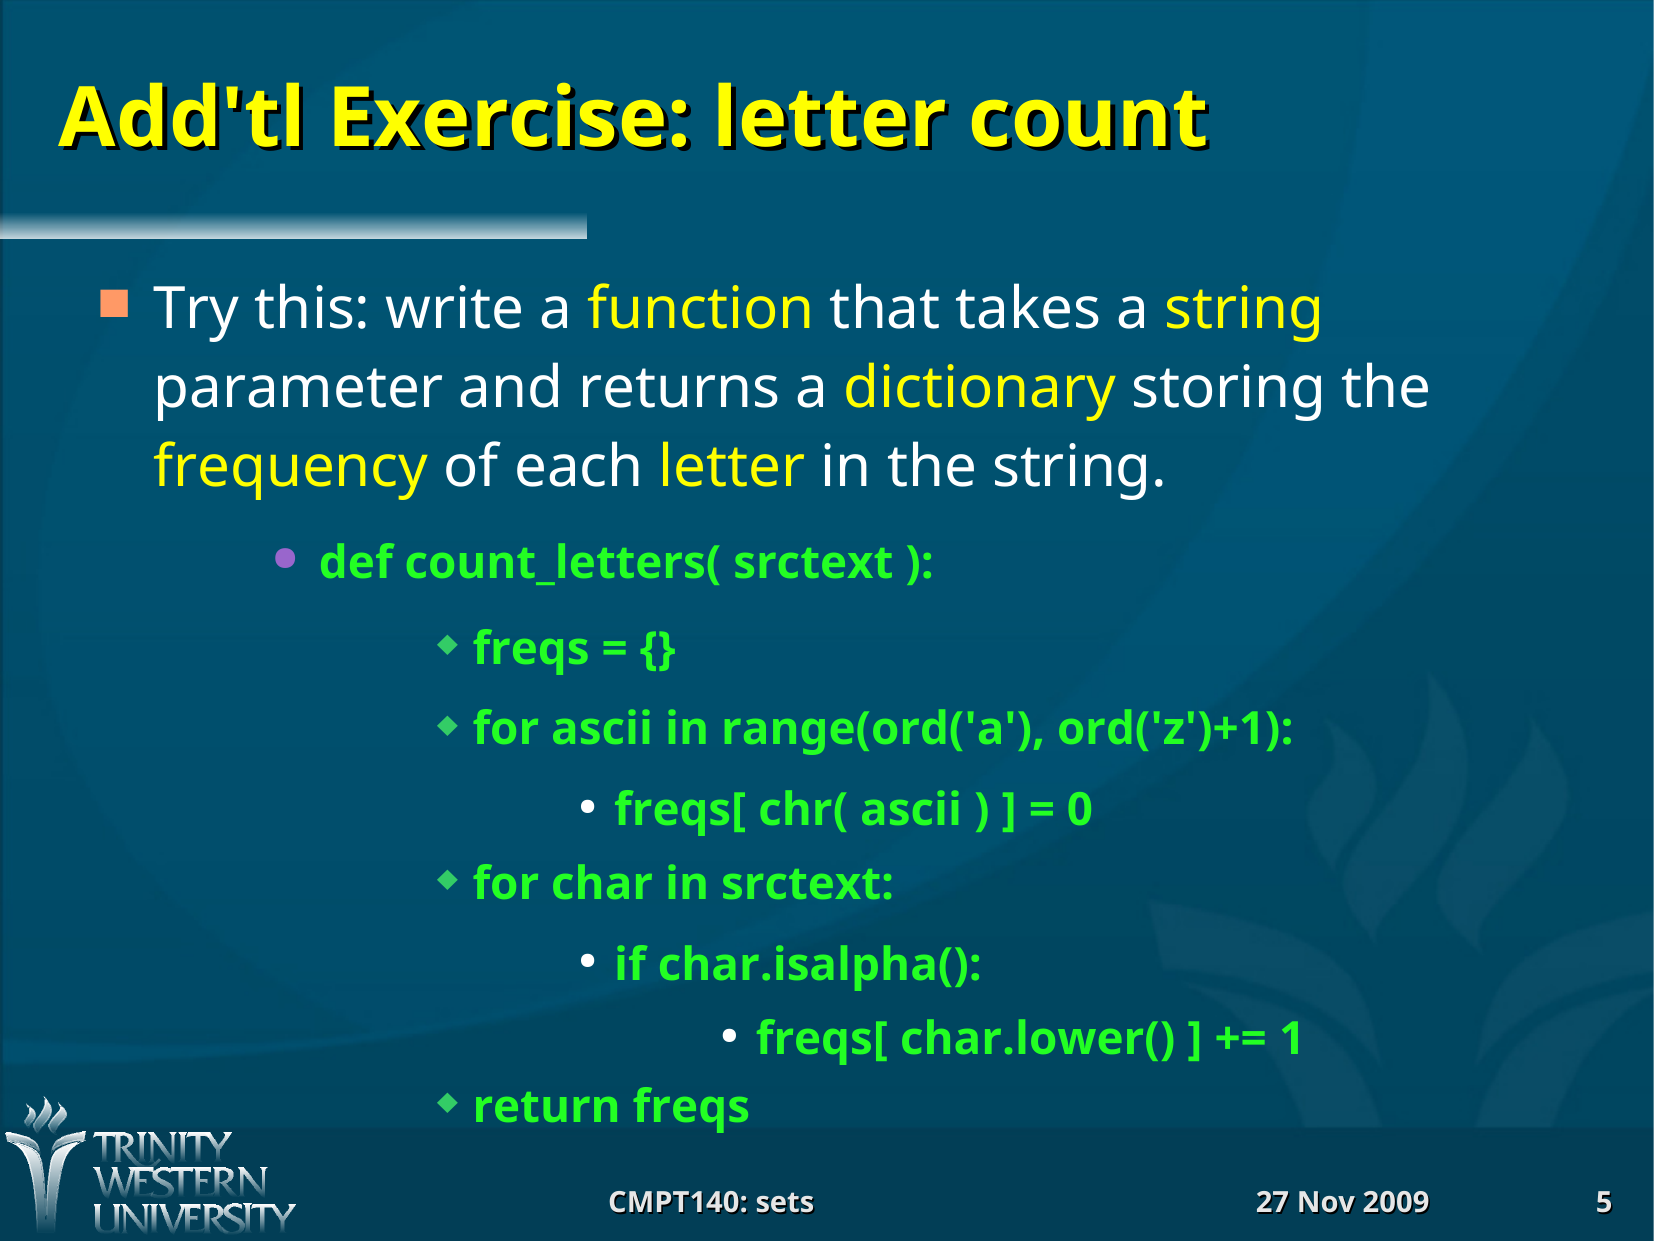

# Add'tl Exercise: letter count
Try this: write a function that takes a string parameter and returns a dictionary storing the frequency of each letter in the string.
def count_letters( srctext ):
freqs = {}
for ascii in range(ord('a'), ord('z')+1):
freqs[ chr( ascii ) ] = 0
for char in srctext:
if char.isalpha():
freqs[ char.lower() ] += 1
return freqs
CMPT140: sets
27 Nov 2009
5